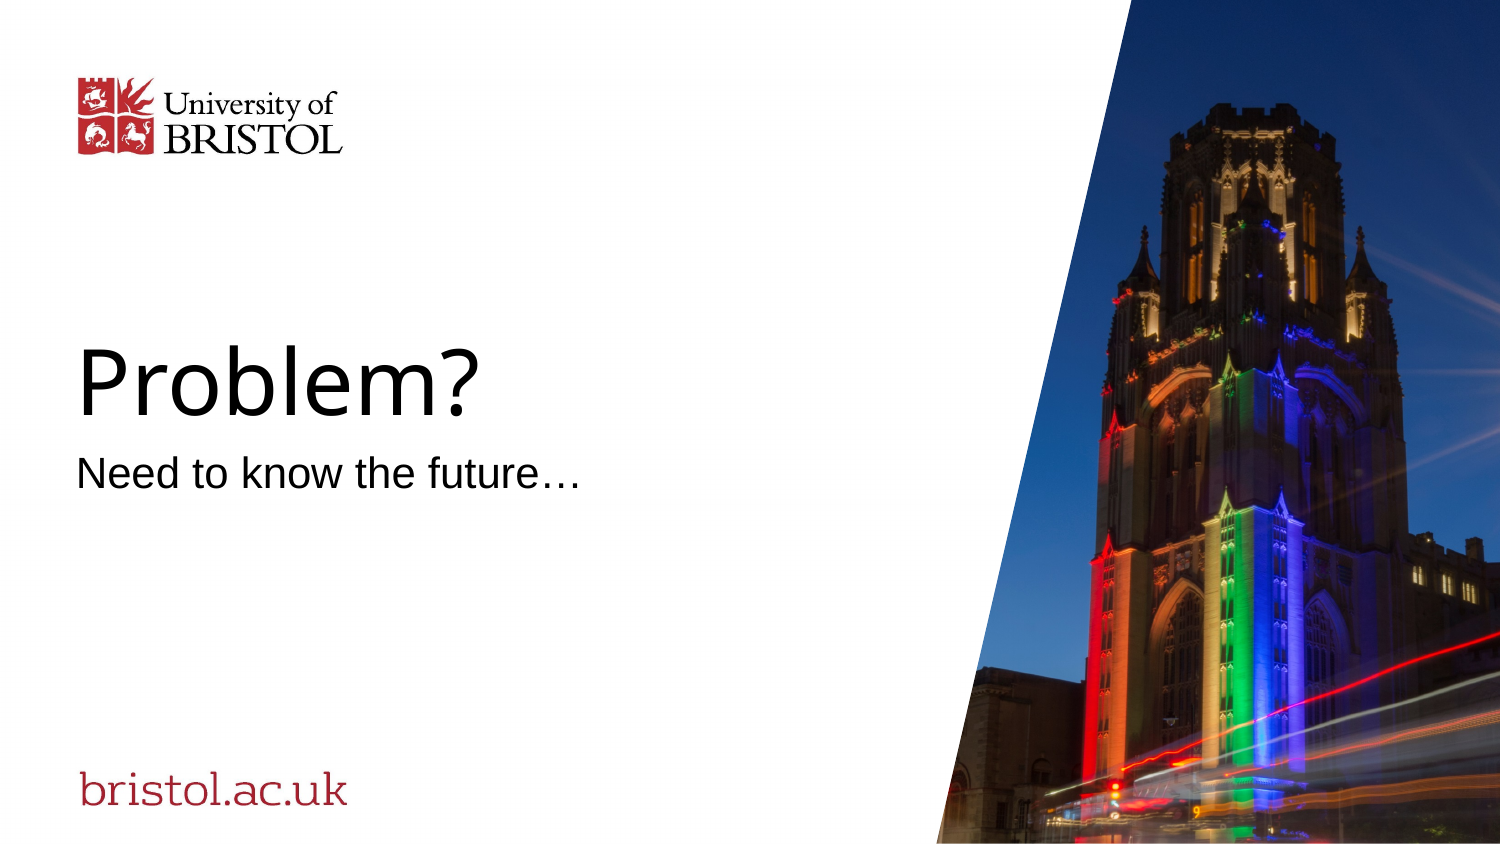

# Problem?
Need to know the future…